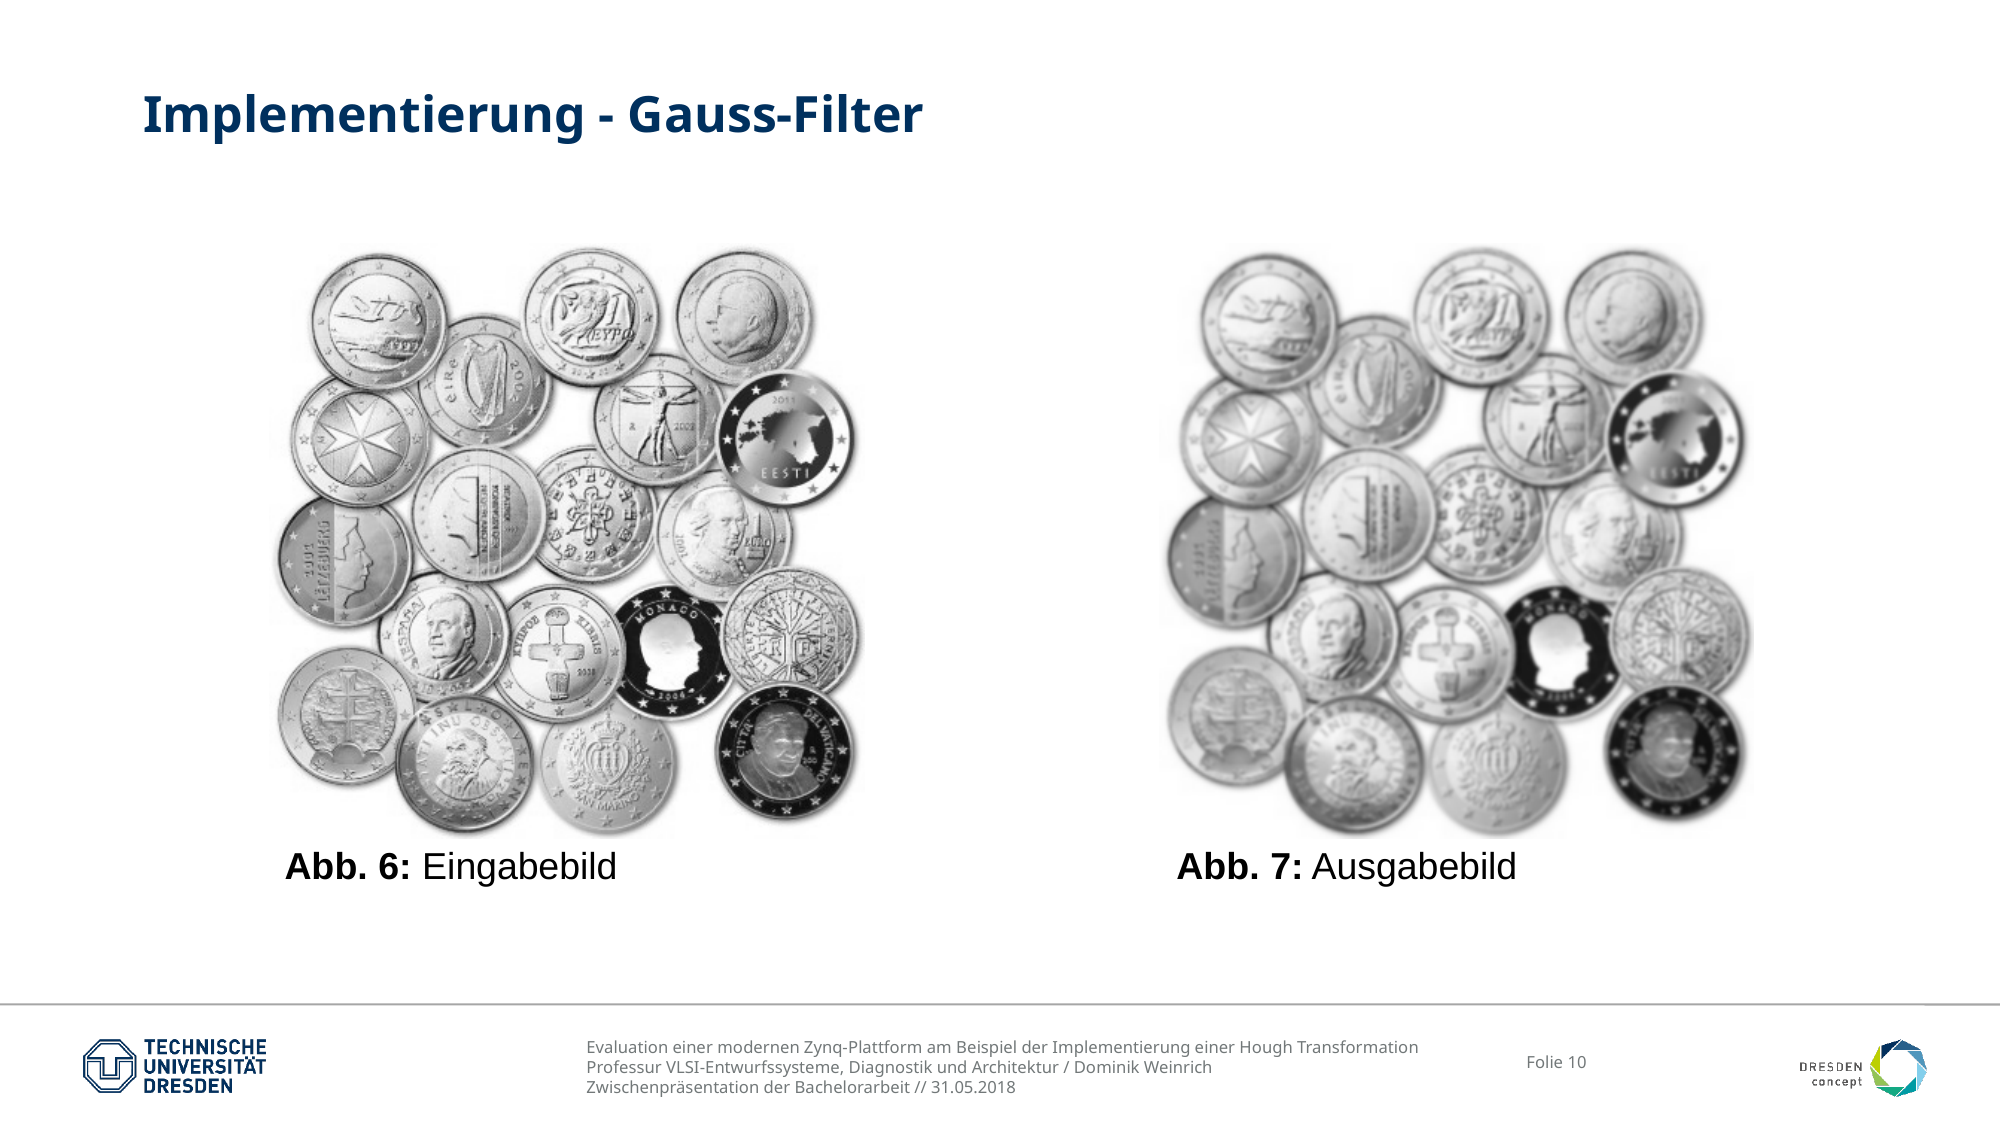

# Implementierung - Gauss-Filter
Abb. 6: Eingabebild
Abb. 7: Ausgabebild